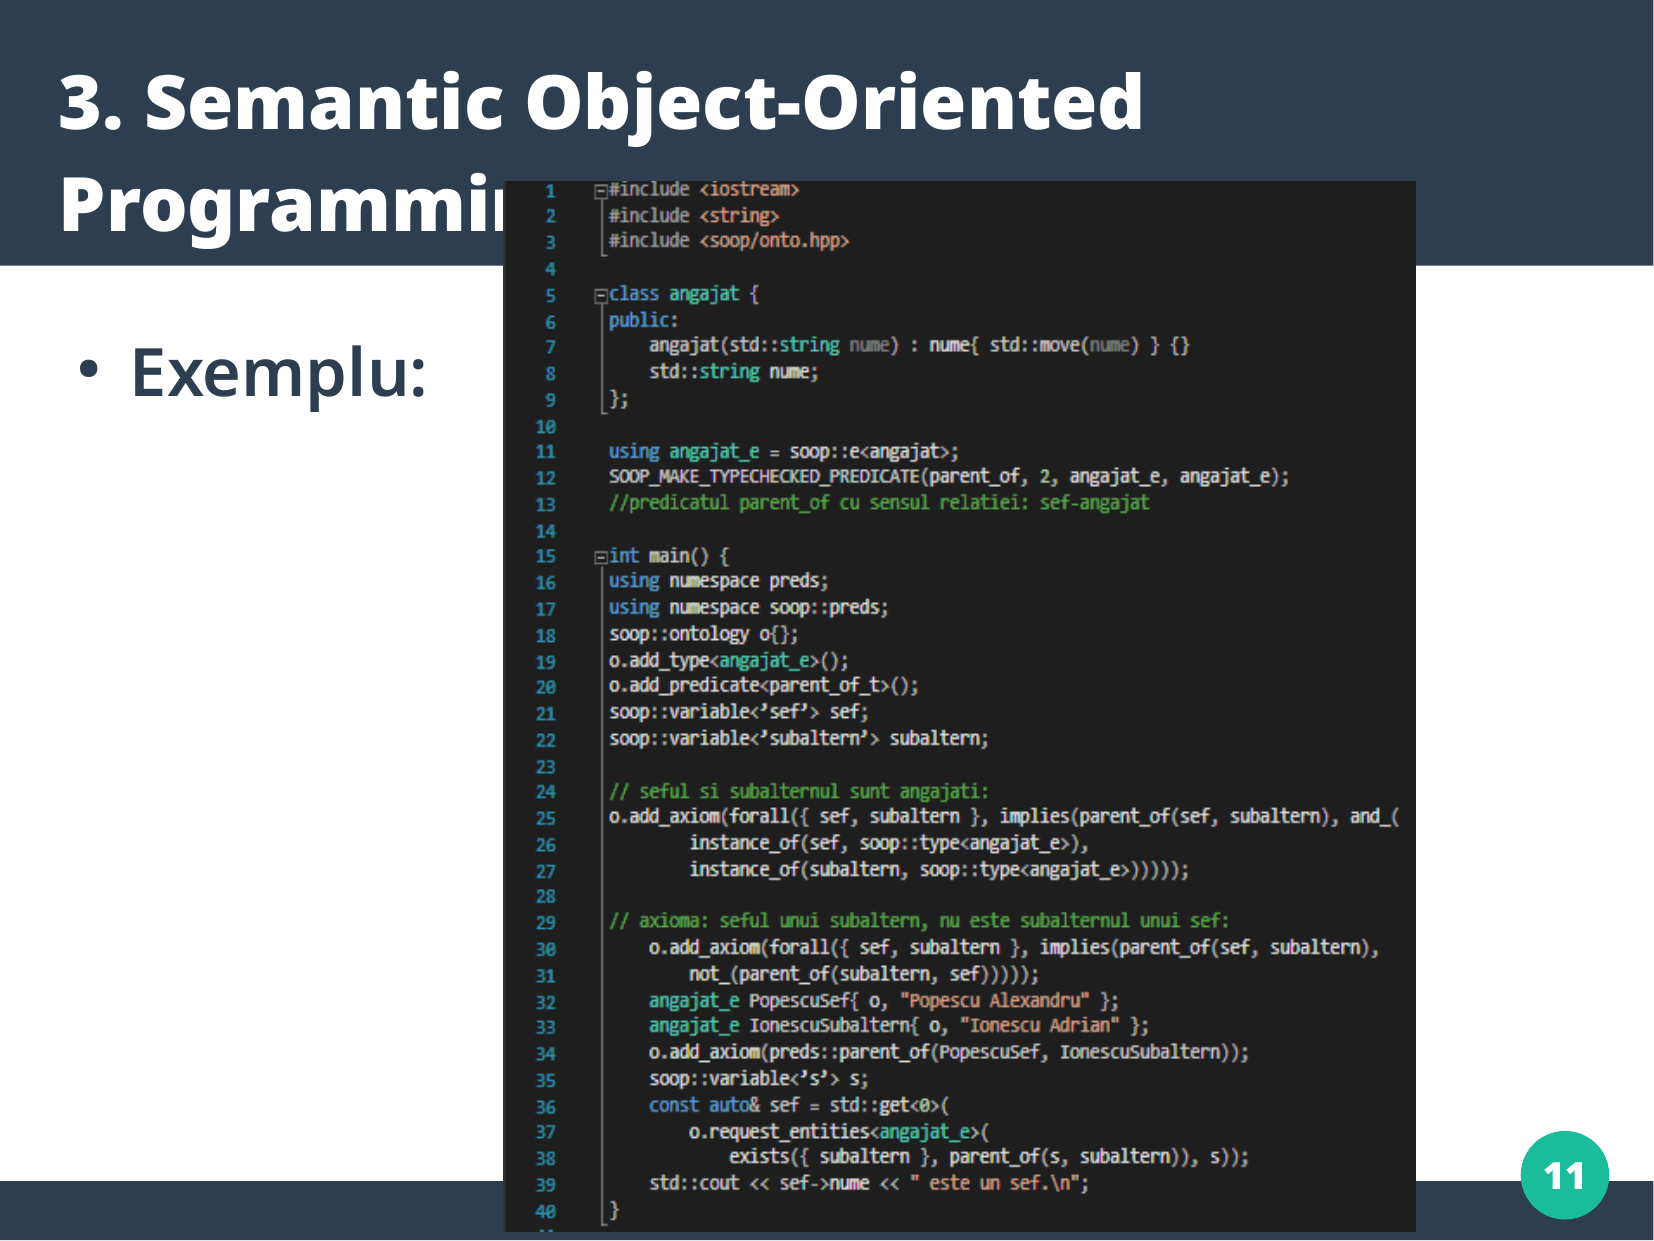

# 3. Semantic Object-Oriented Programming
Exemplu:
11